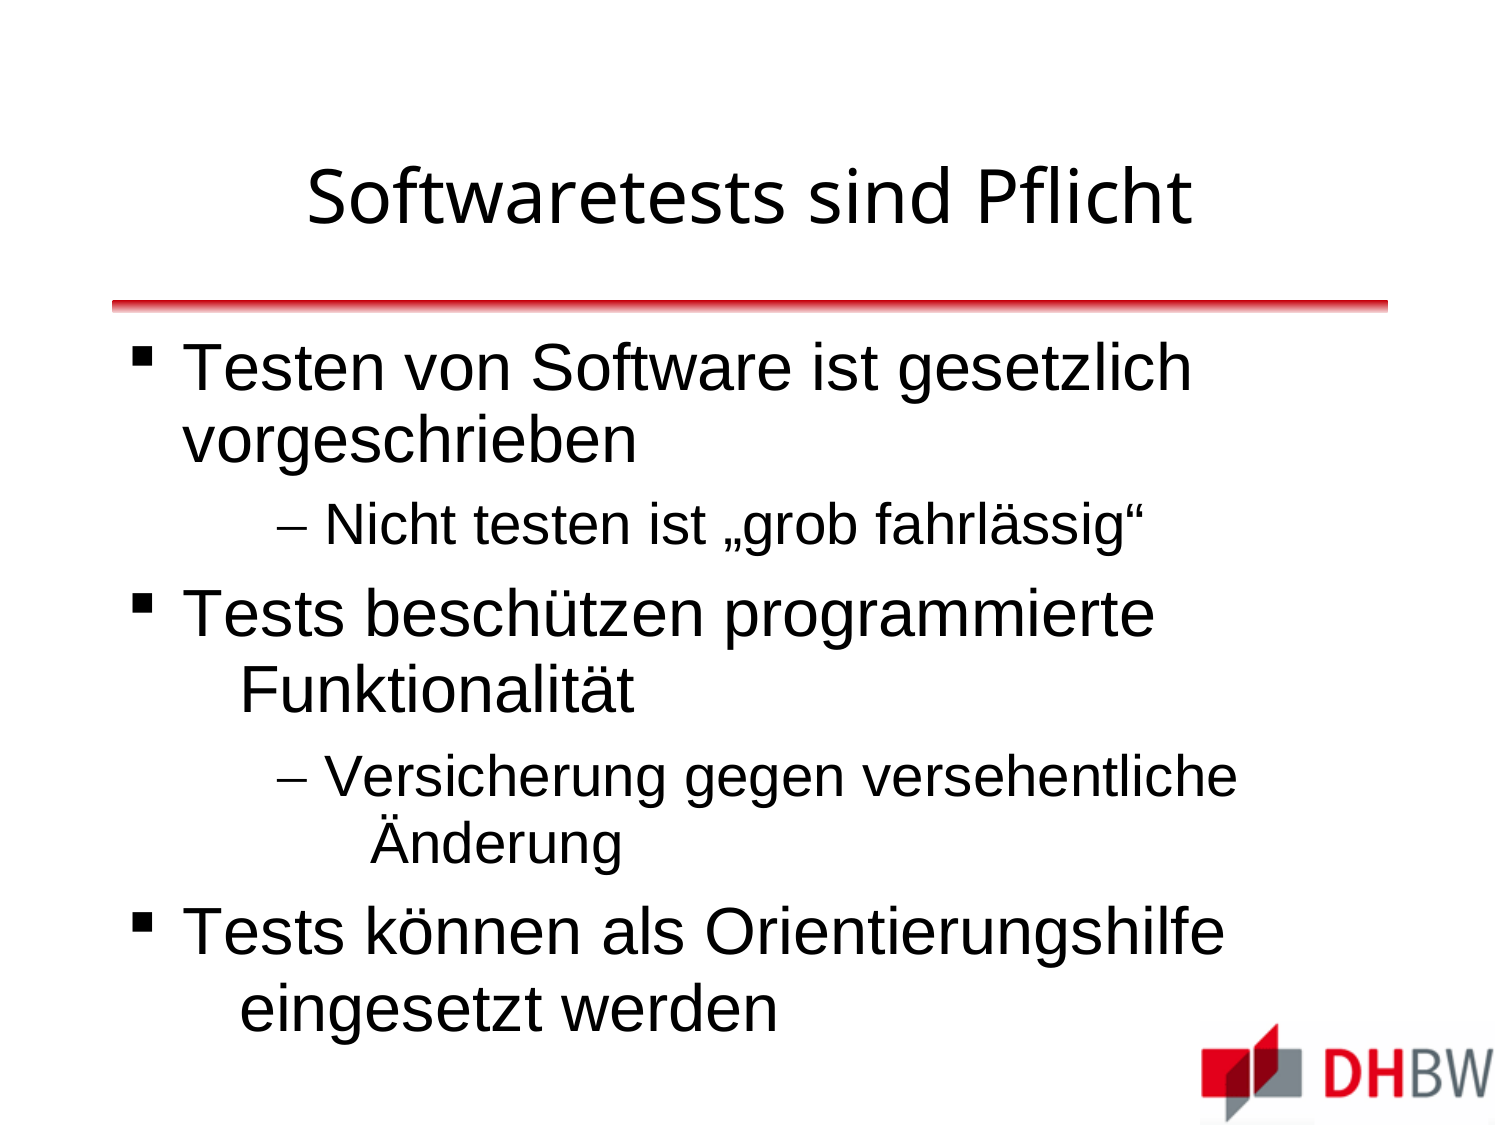

# Softwaretests sind Pflicht
Testen von Software ist gesetzlich vorgeschrieben
Nicht testen ist „grob fahrlässig“
Tests beschützen programmierte Funktionalität
Versicherung gegen versehentliche Änderung
Tests können als Orientierungshilfe eingesetzt werden